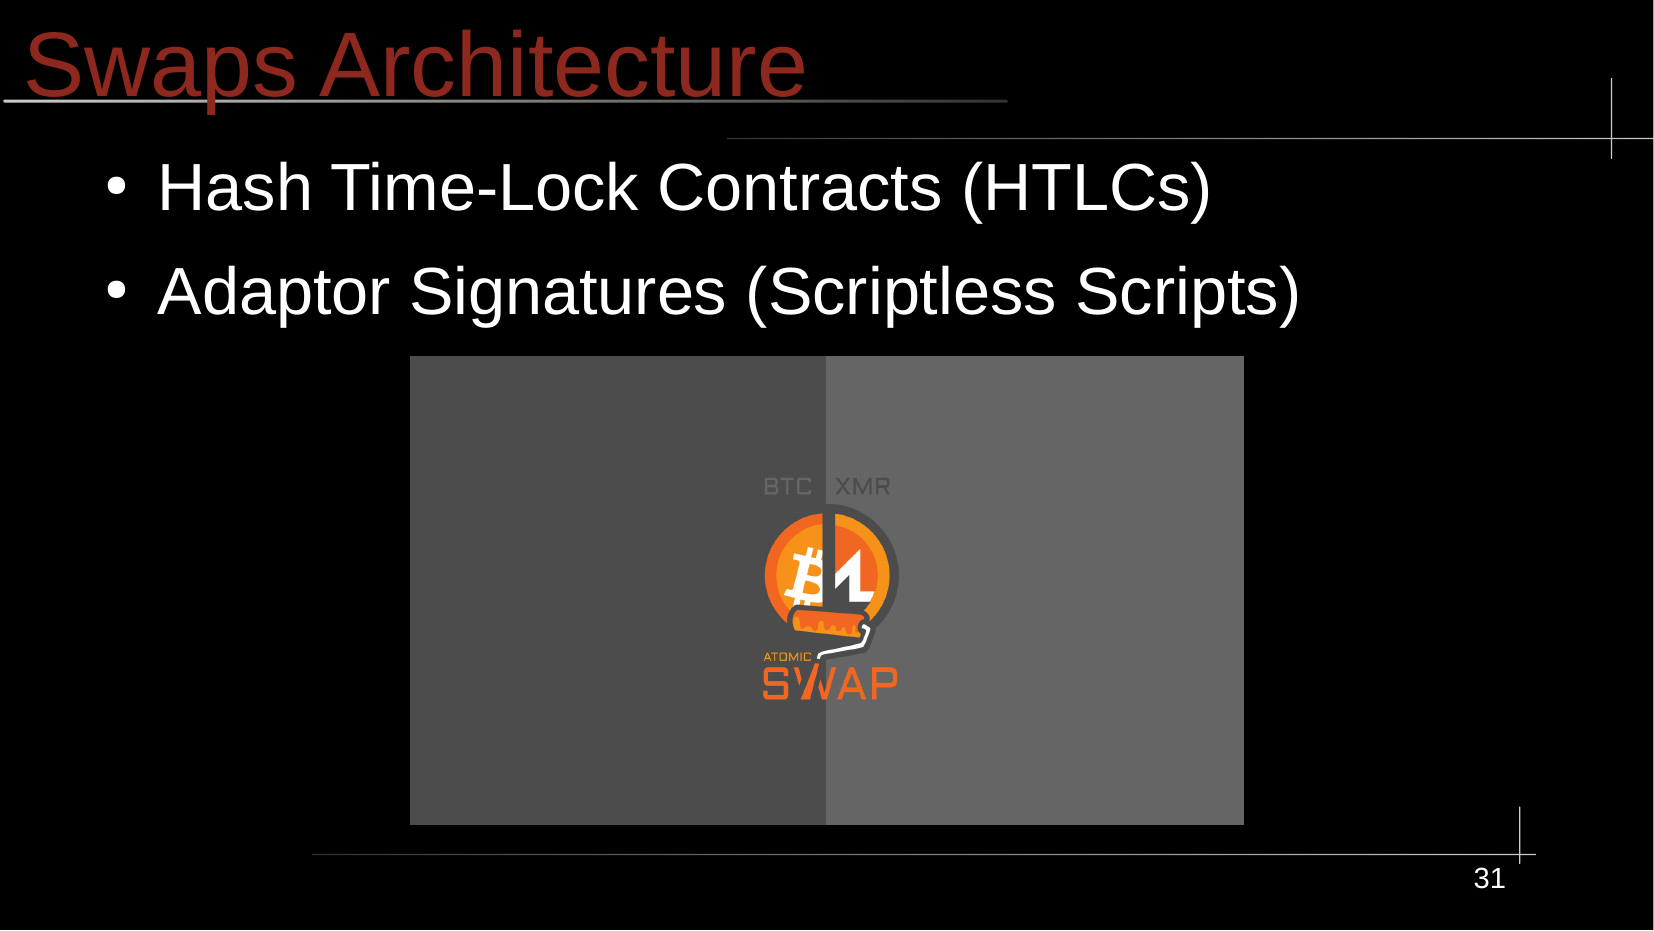

# Swaps Architecture
Hash Time-Lock Contracts (HTLCs)
Adaptor Signatures (Scriptless Scripts)
31